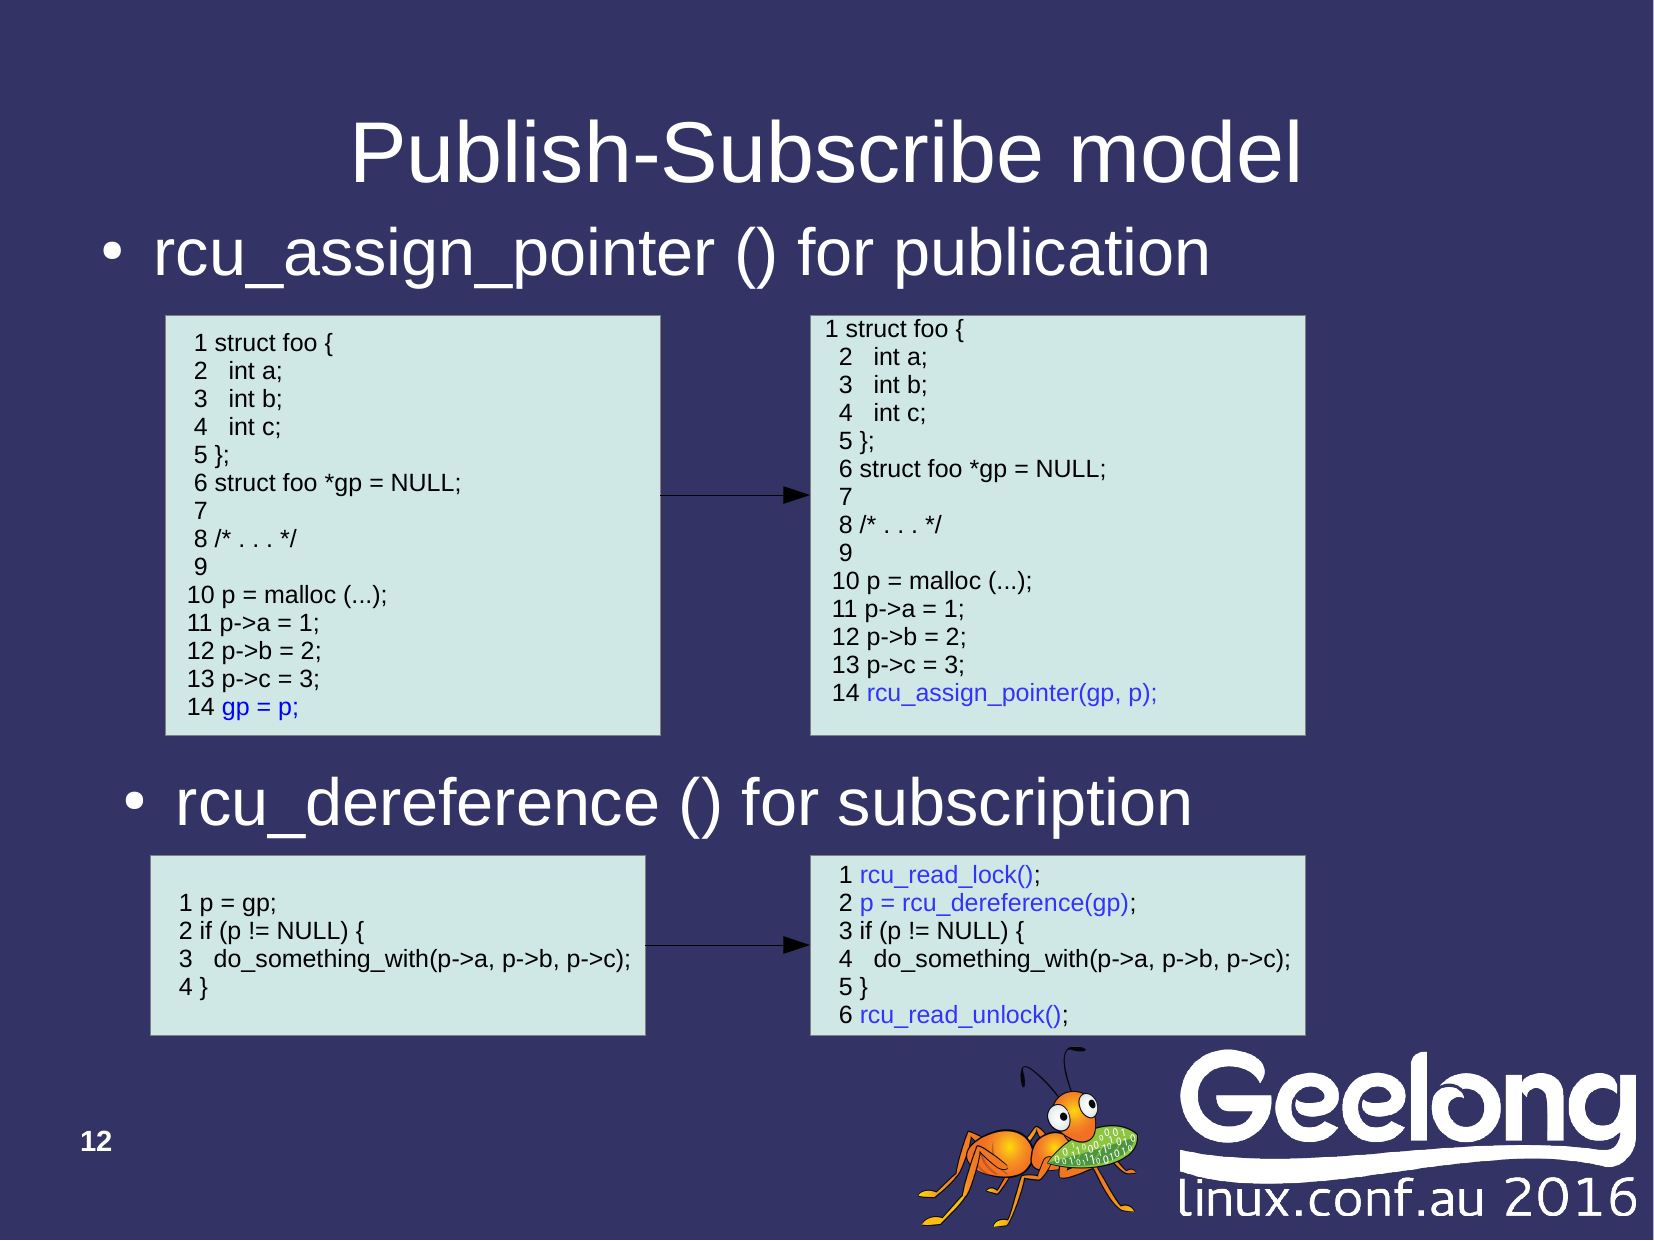

# Publish-Subscribe model
rcu_assign_pointer () for publication
 1 struct foo {
 2 int a;
 3 int b;
 4 int c;
 5 };
 6 struct foo *gp = NULL;
 7
 8 /* . . . */
 9
 10 p = malloc (...);
 11 p->a = 1;
 12 p->b = 2;
 13 p->c = 3;
 14 gp = p;
1 struct foo {
 2 int a;
 3 int b;
 4 int c;
 5 };
 6 struct foo *gp = NULL;
 7
 8 /* . . . */
 9
 10 p = malloc (...);
 11 p->a = 1;
 12 p->b = 2;
 13 p->c = 3;
 14 rcu_assign_pointer(gp, p);
rcu_dereference () for subscription
 1 p = gp;
 2 if (p != NULL) {
 3 do_something_with(p->a, p->b, p->c);
 4 }
 1 rcu_read_lock();
 2 p = rcu_dereference(gp);
 3 if (p != NULL) {
 4 do_something_with(p->a, p->b, p->c);
 5 }
 6 rcu_read_unlock();
12